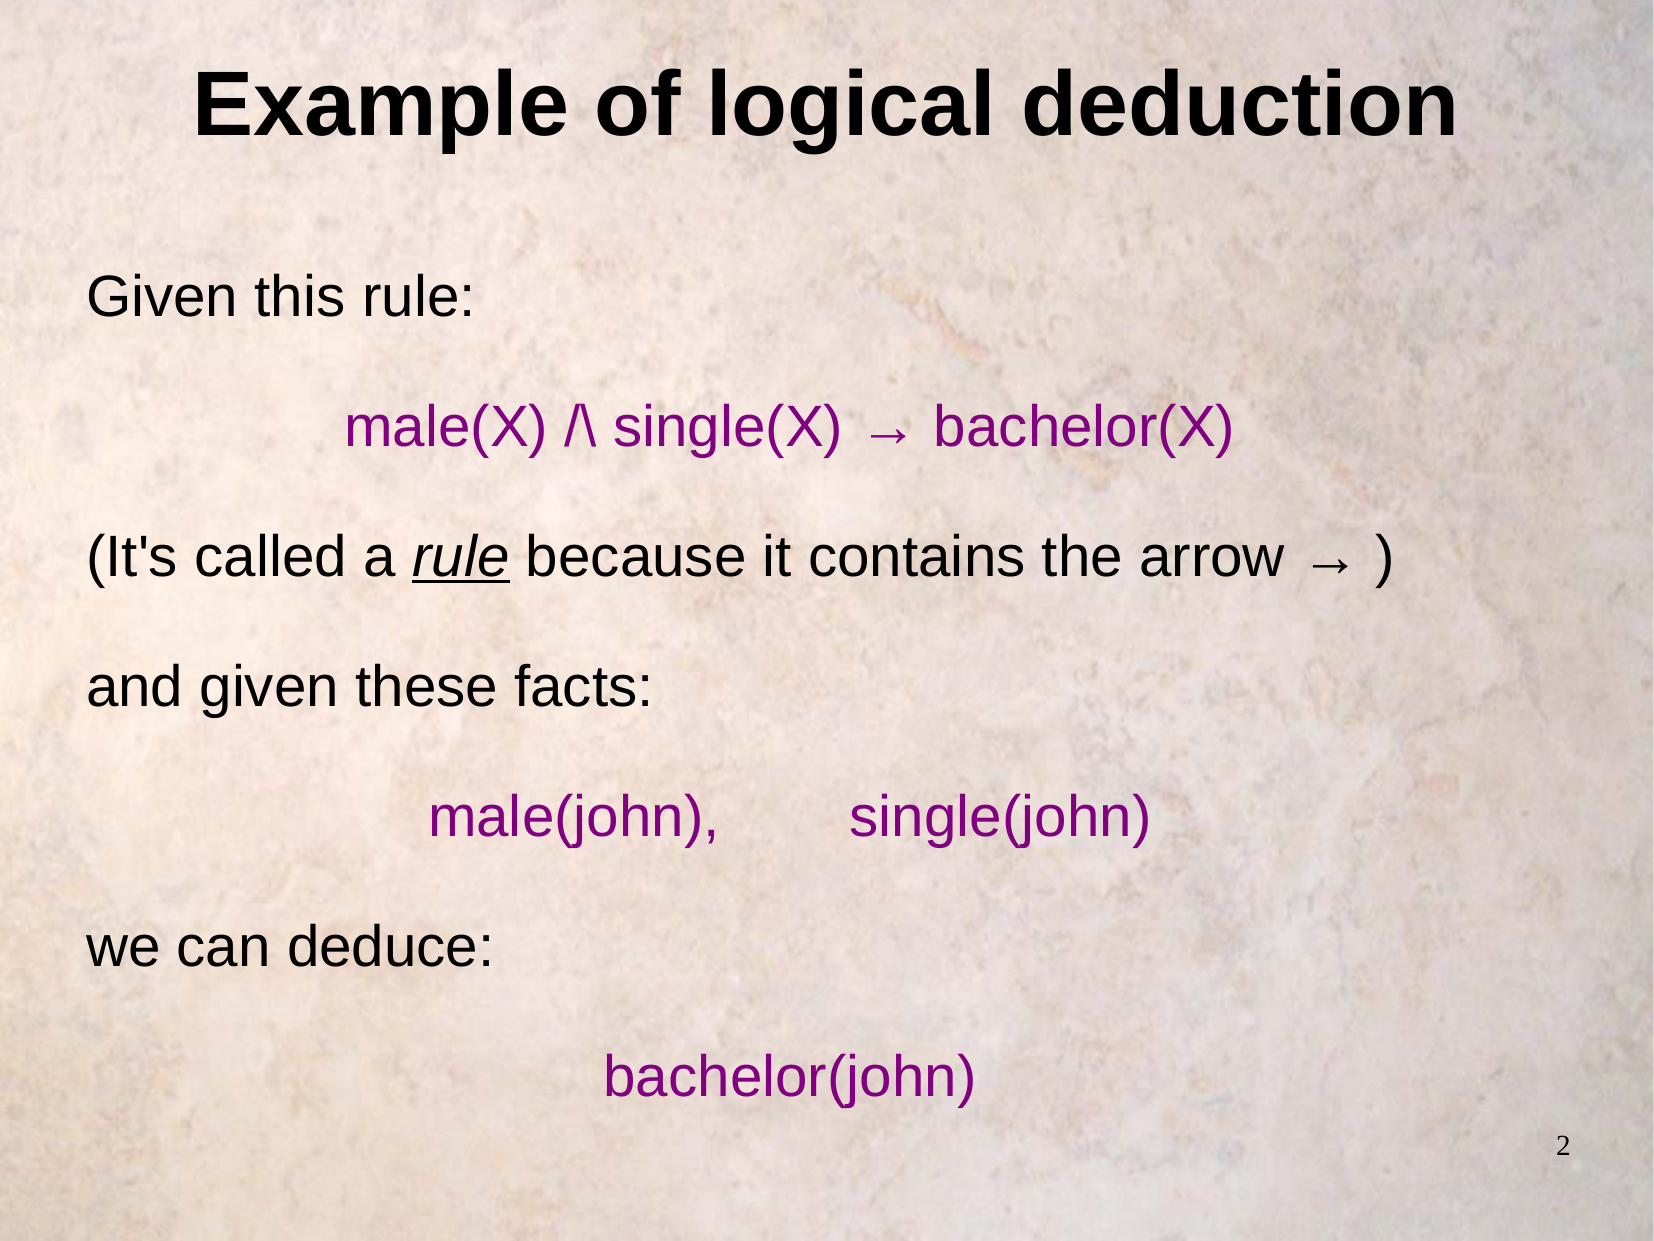

Example of logical deduction
Given this rule:
male(X) /\ single(X) → bachelor(X)
(It's called a rule because it contains the arrow → )
and given these facts:
male(john), single(john)
we can deduce:
bachelor(john)
2